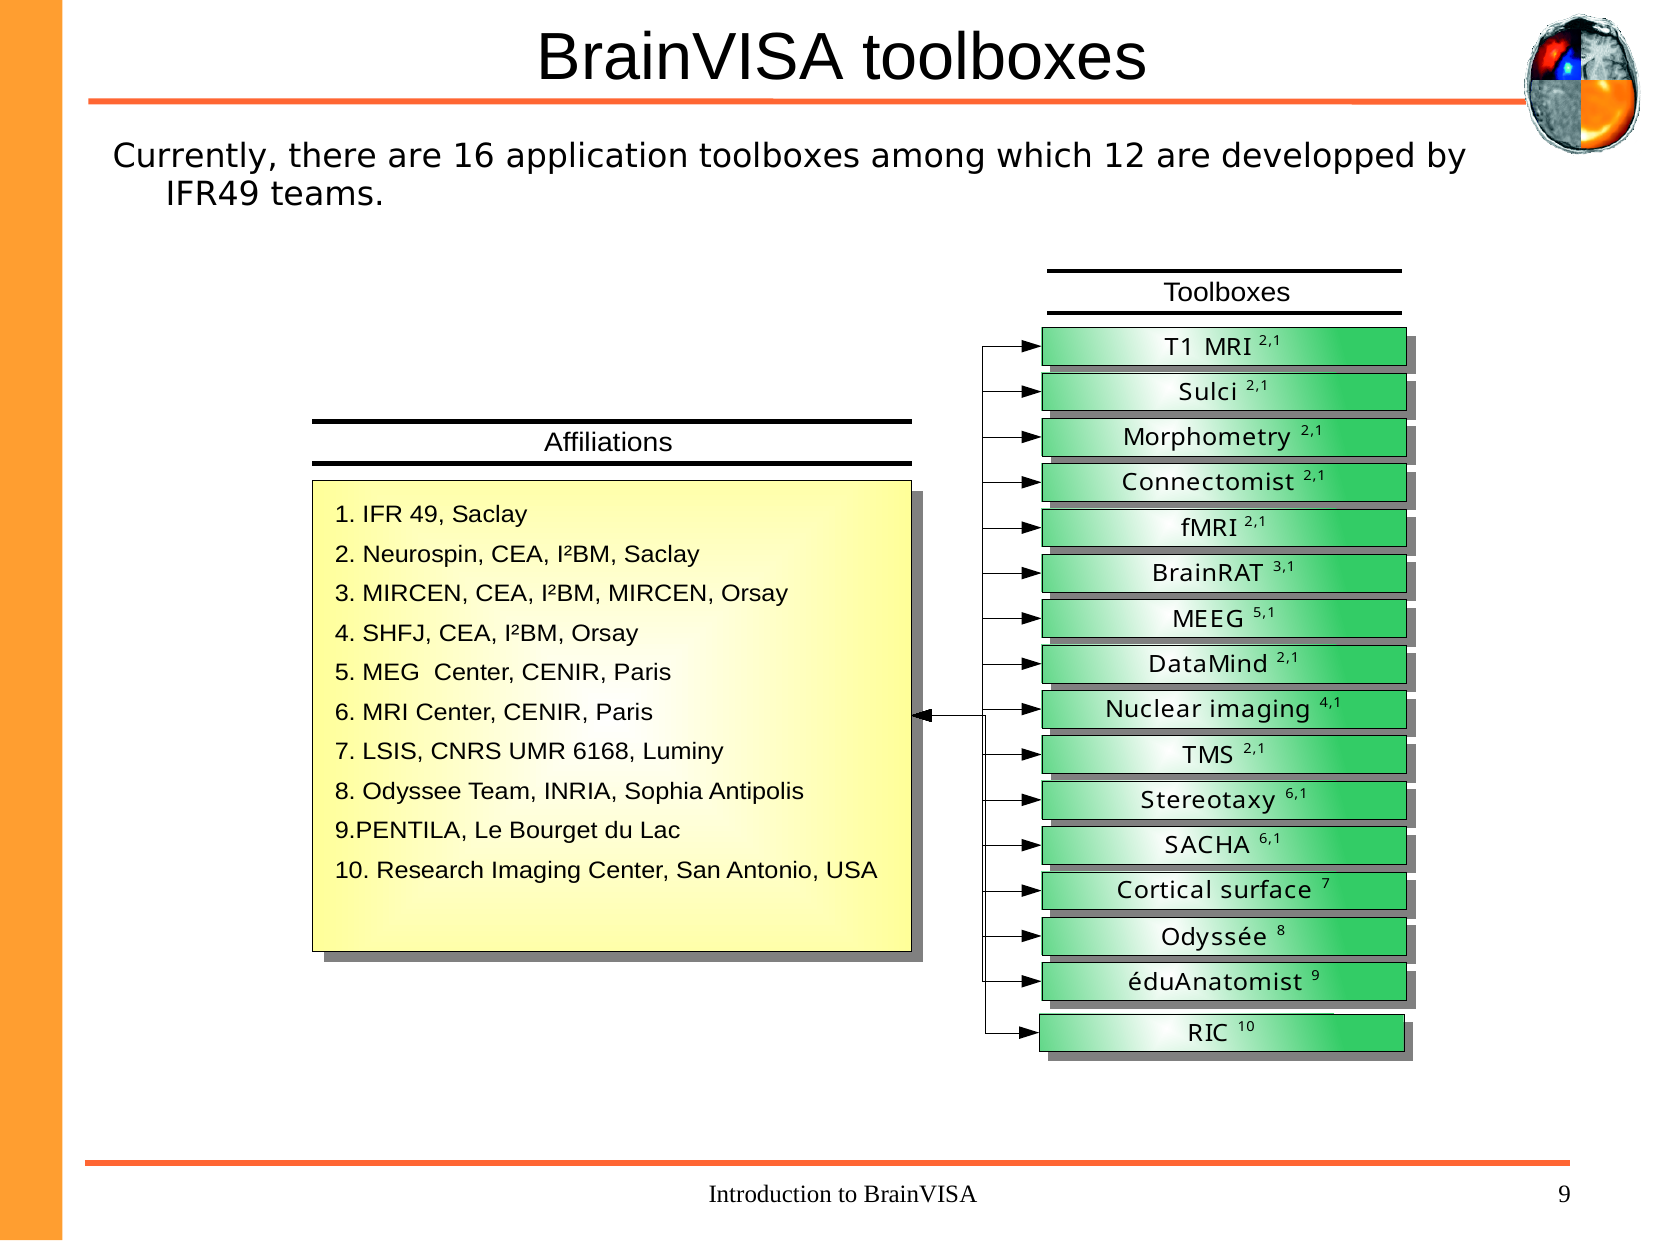

# BrainVISA toolboxes
Currently, there are 16 application toolboxes among which 12 are developped by IFR49 teams.
Introduction to BrainVISA
9